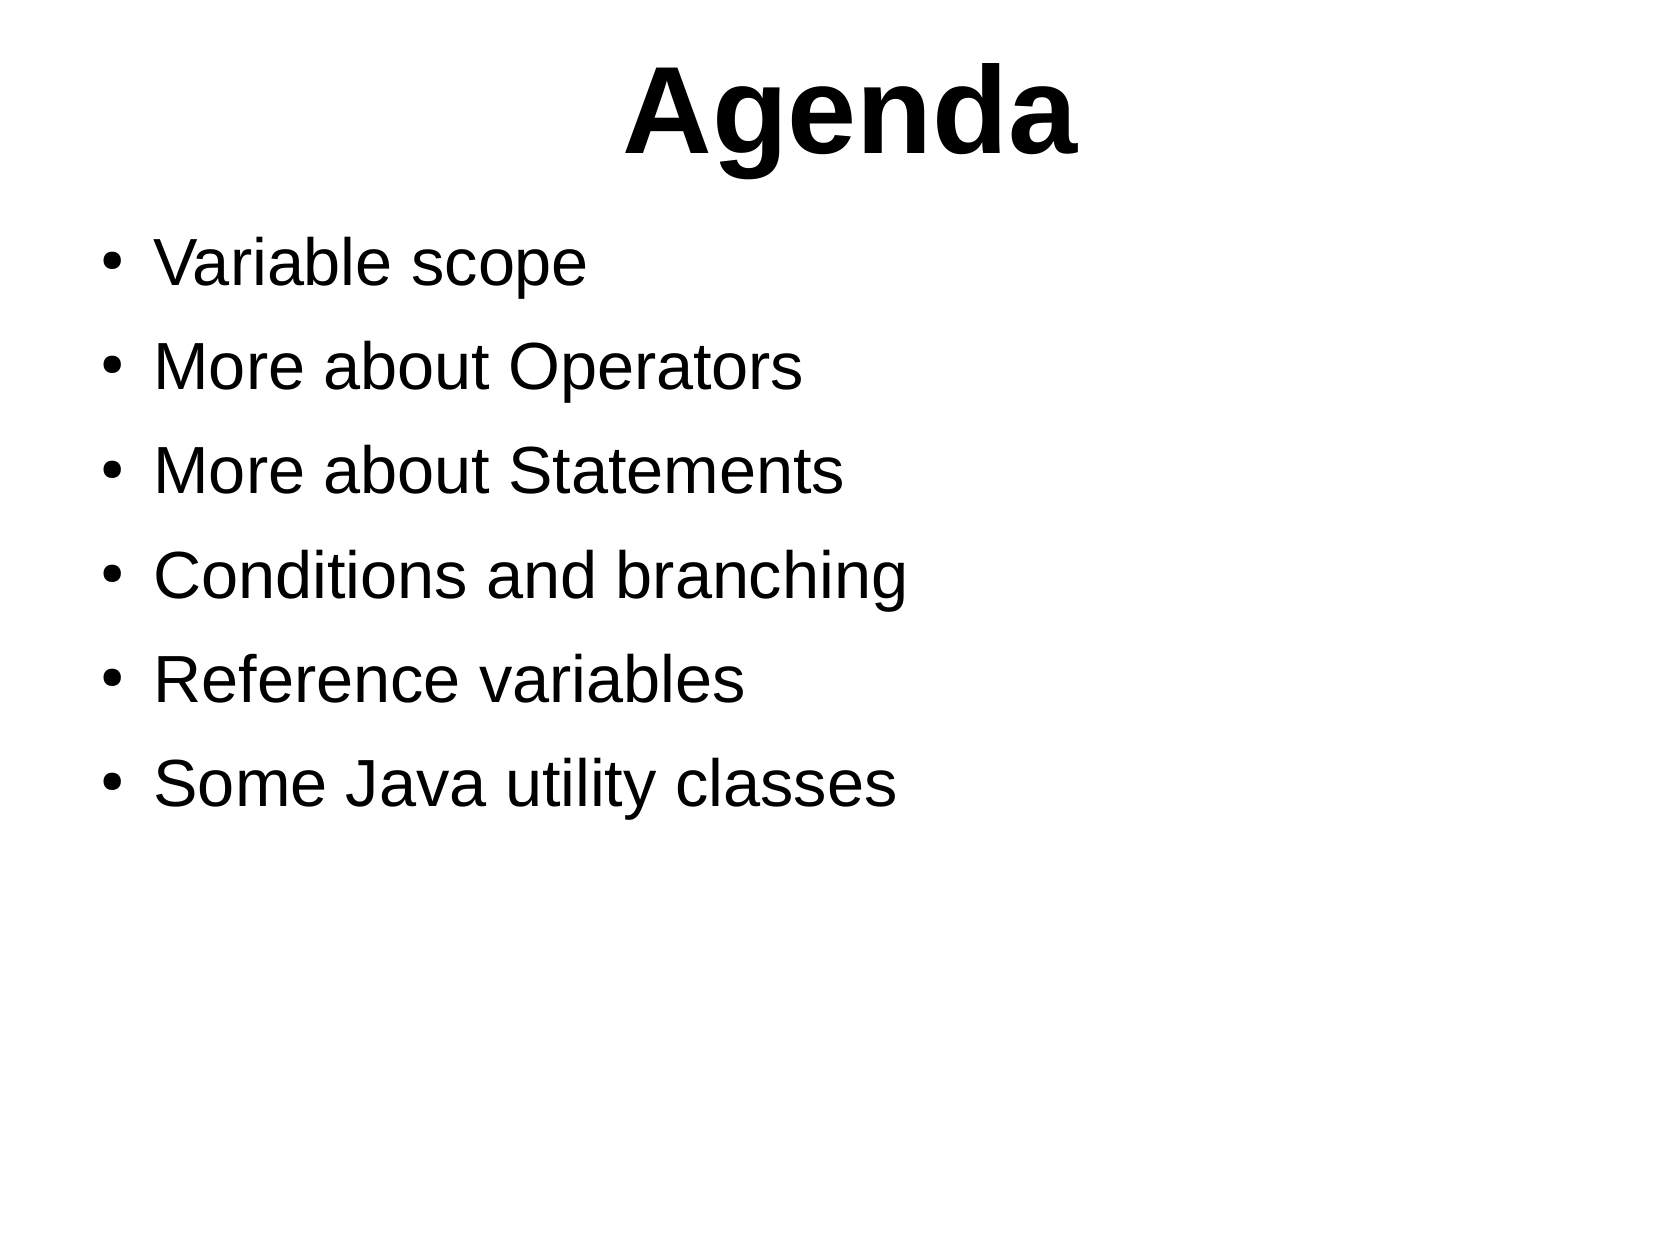

# Agenda
Variable scope
More about Operators
More about Statements
Conditions and branching
Reference variables
Some Java utility classes